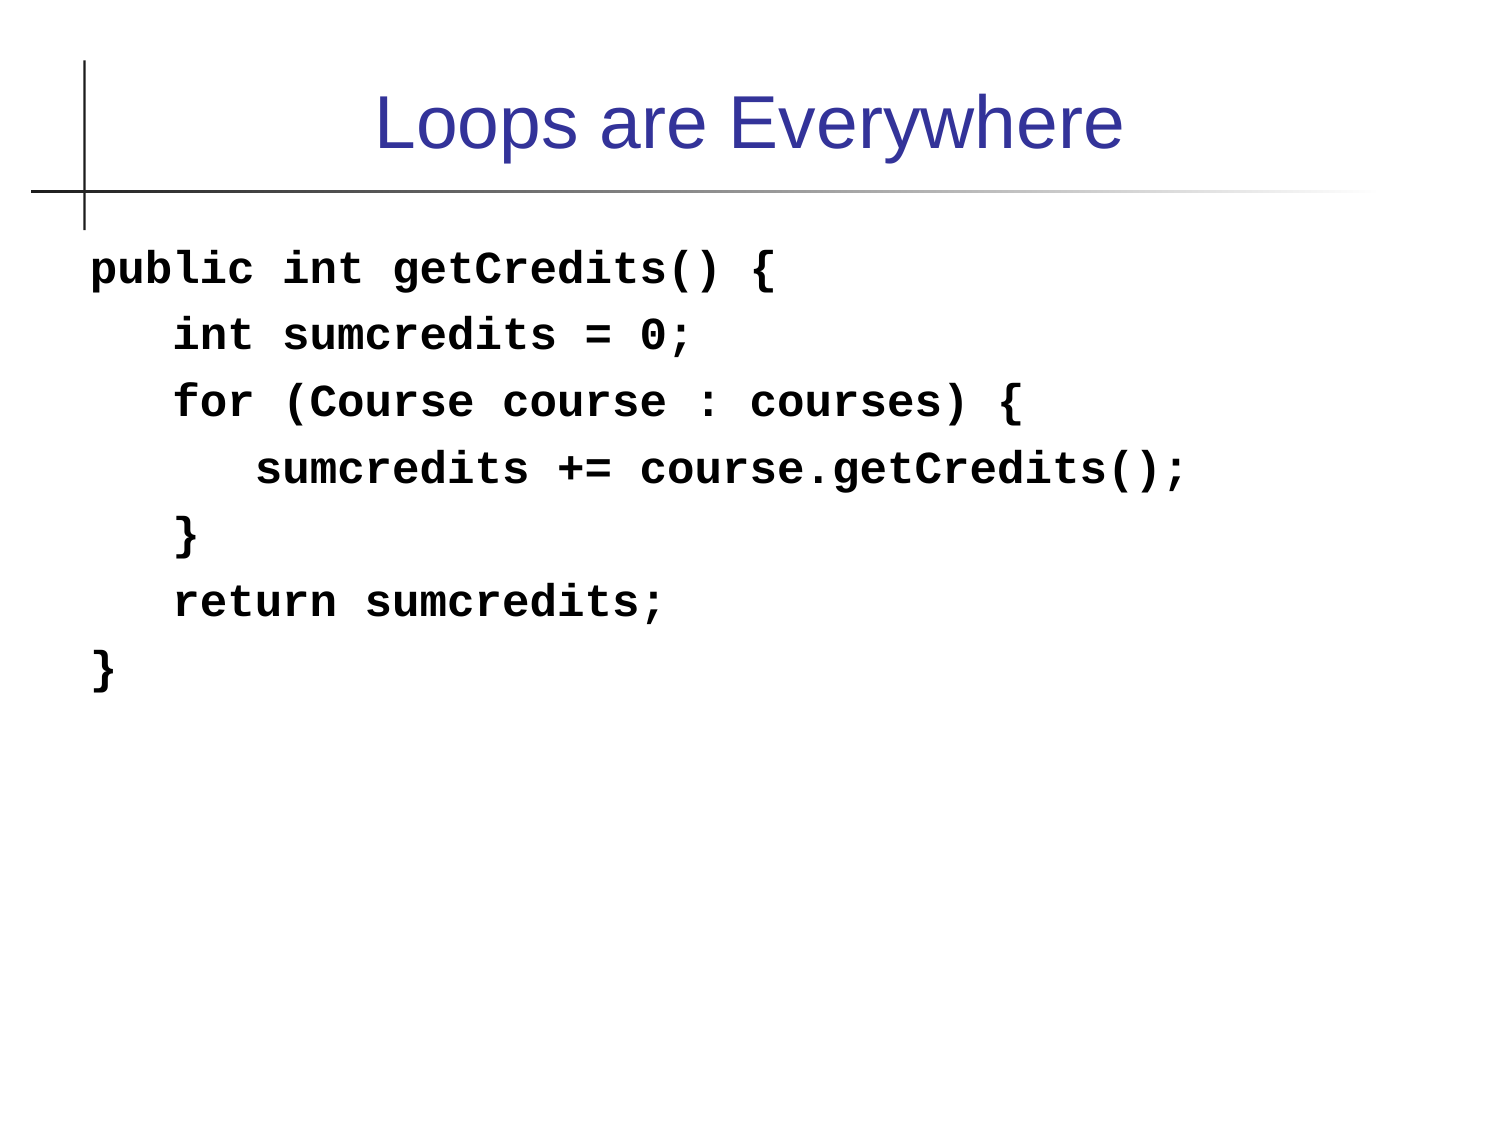

# Loops are Everywhere
public int getCredits() {
 int sumcredits = 0;
 for (Course course : courses) {
 sumcredits += course.getCredits();
 }
 return sumcredits;
}